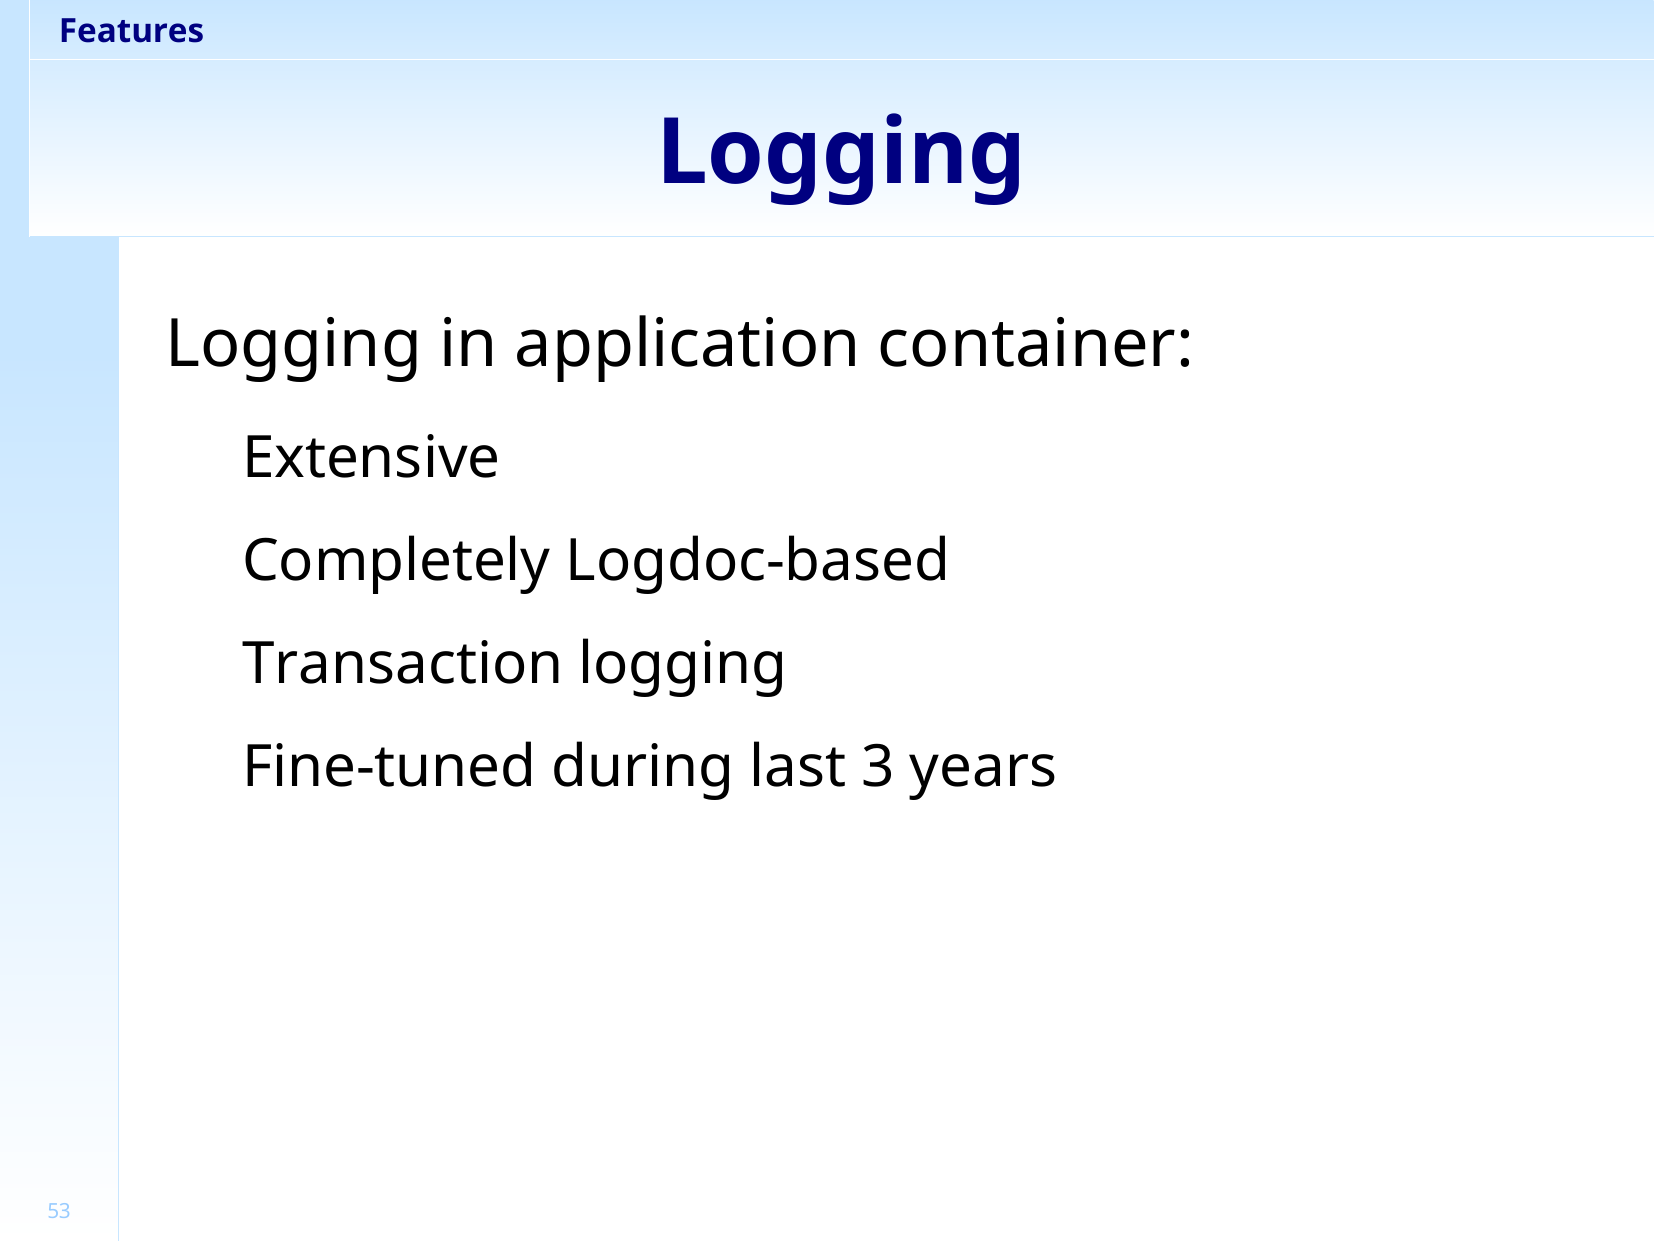

Features
# Logging
Logging in application container:
Extensive
Completely Logdoc-based
Transaction logging
Fine-tuned during last 3 years